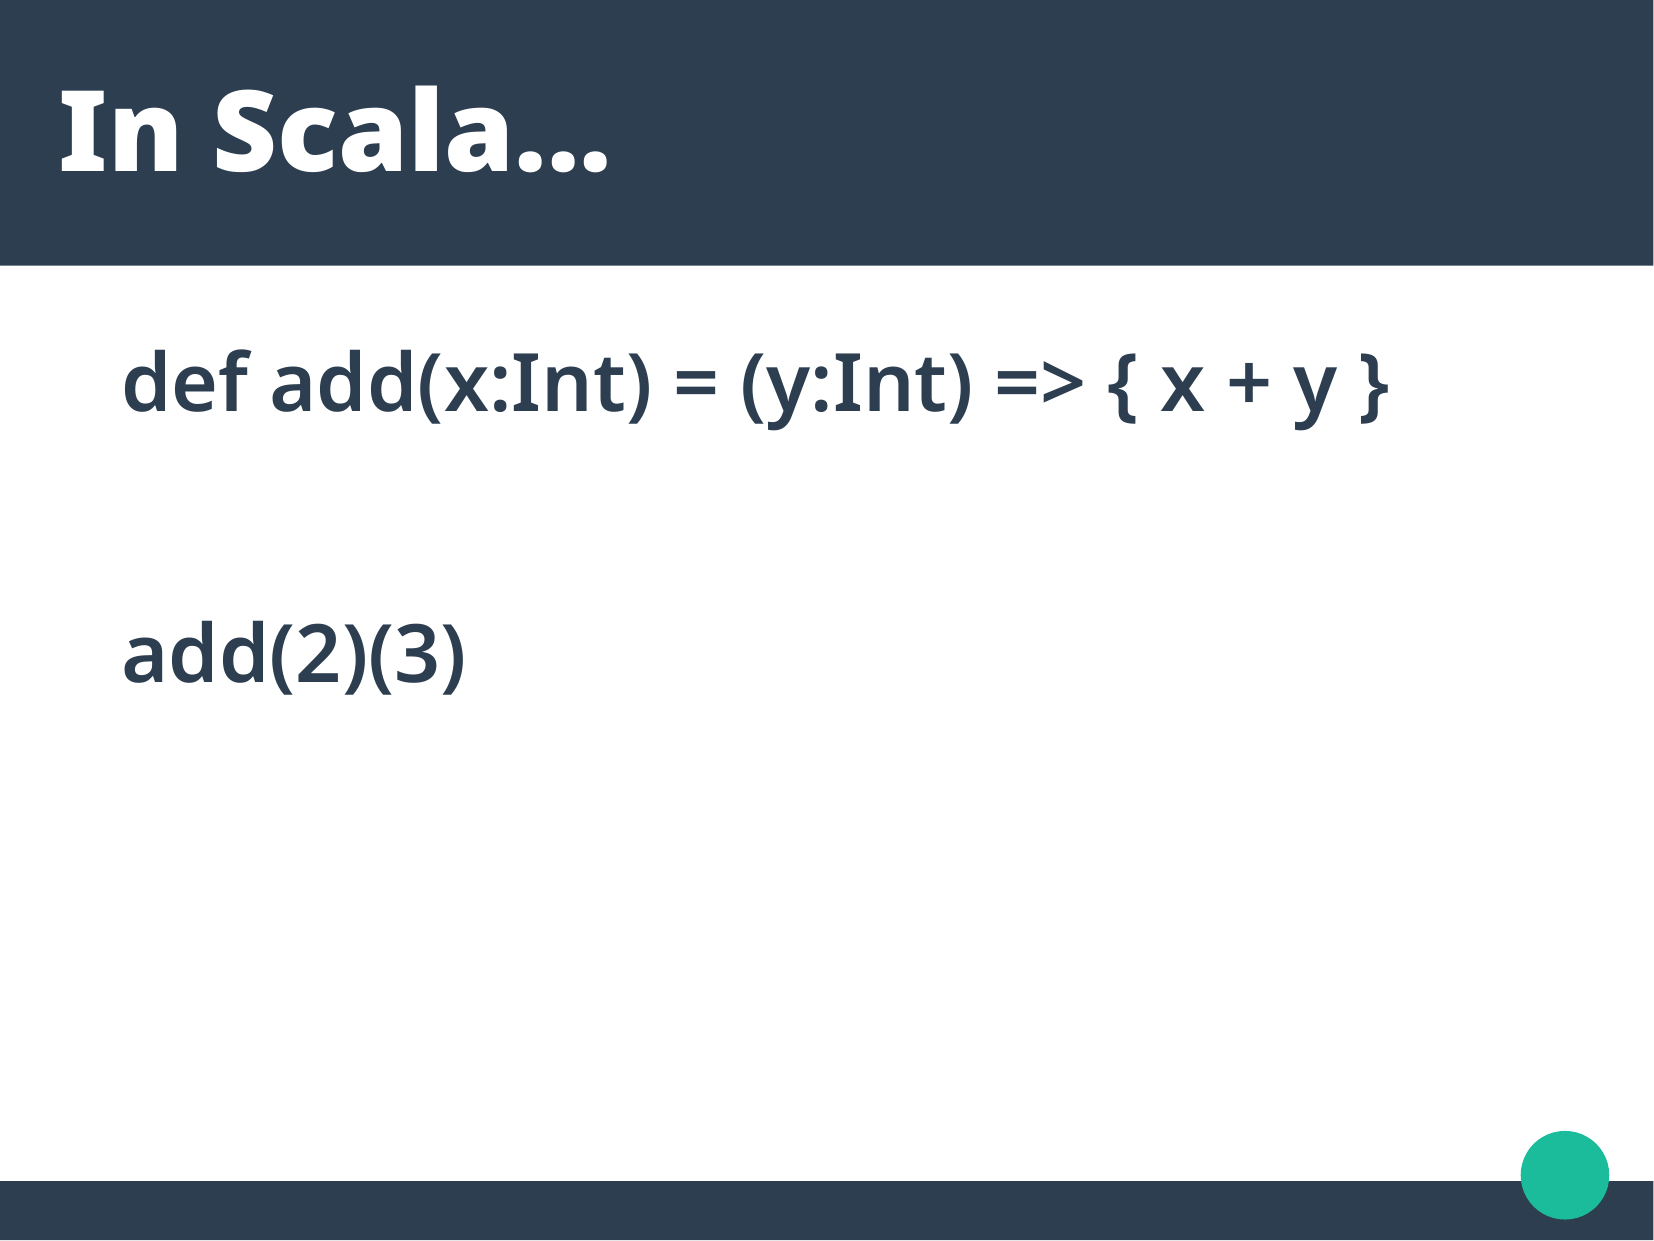

# In Scala...
def add(x:Int) = (y:Int) => { x + y }
add(2)(3)